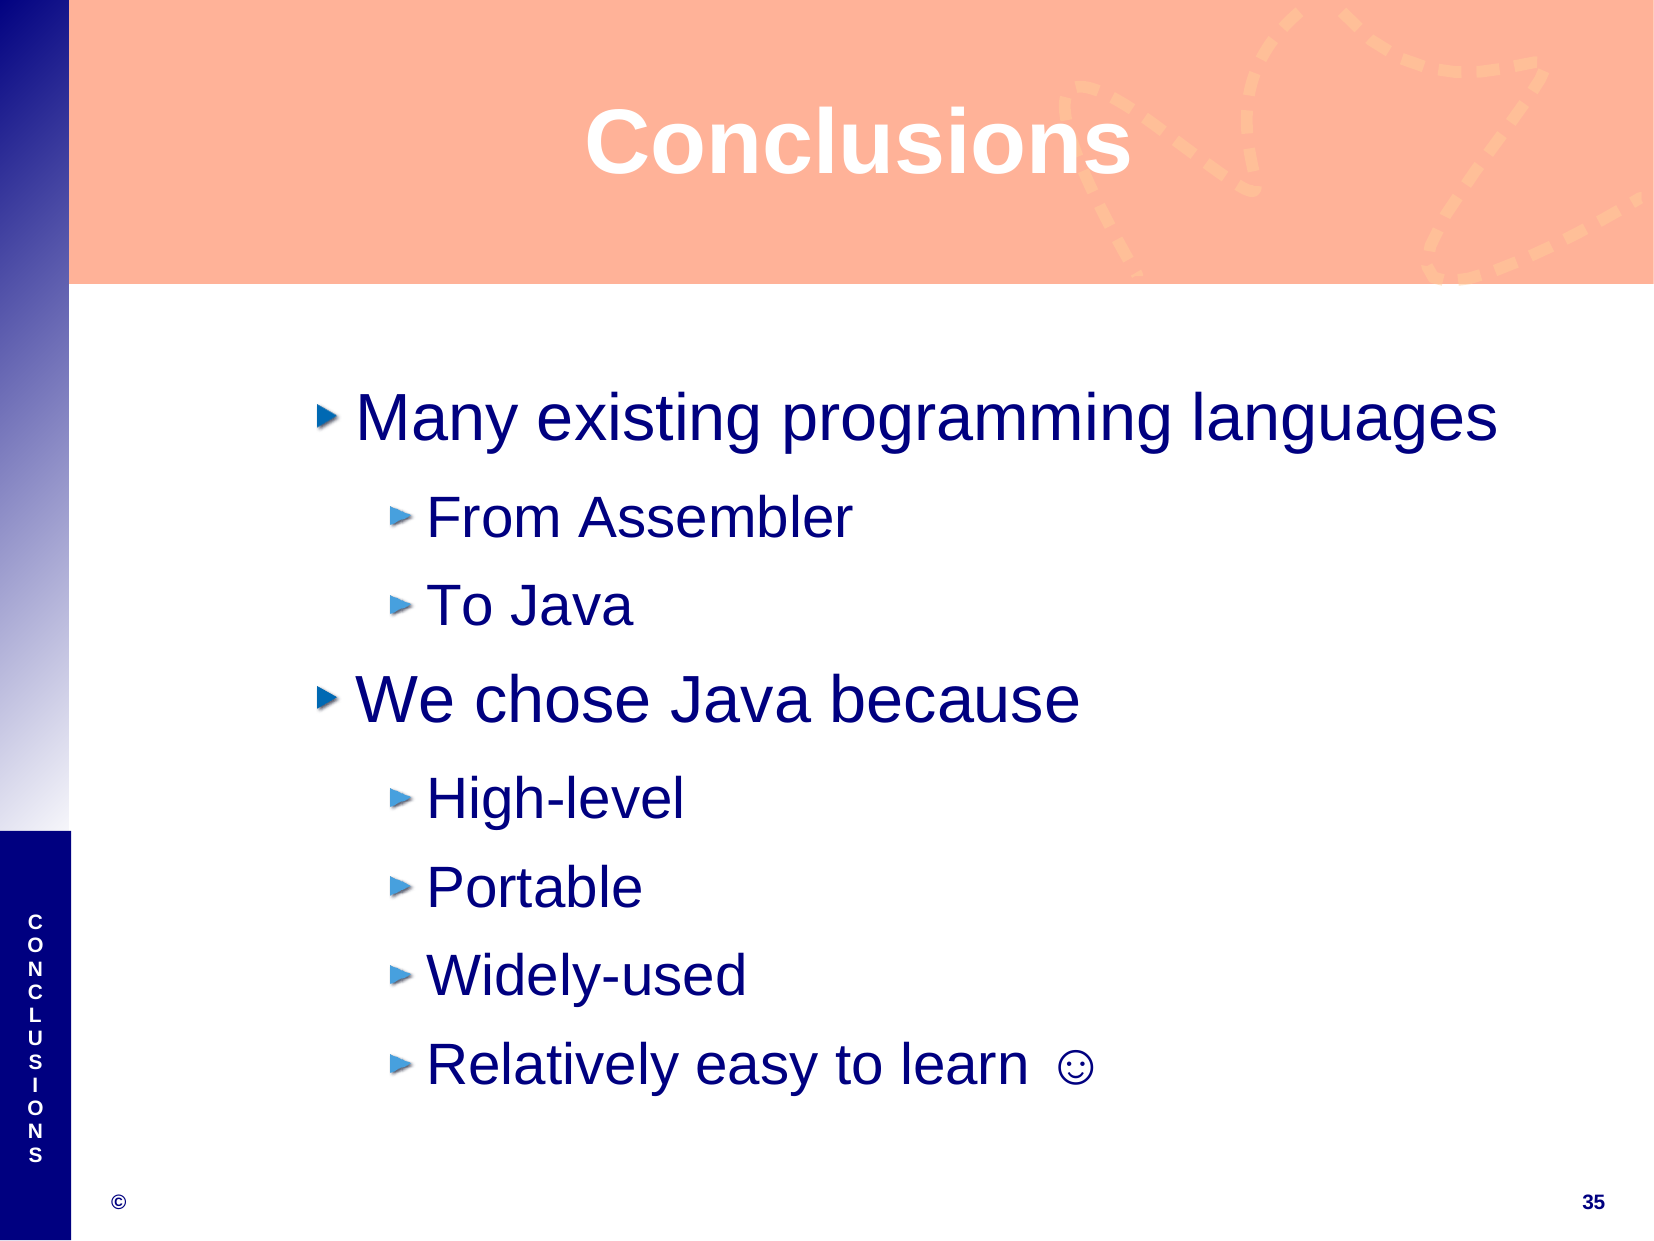

# Conclusions
Many existing programming languages
From Assembler
To Java
We chose Java because
High-level
Portable
Widely-used
Relatively easy to learn ☺
C
O
N
C
L
U
S
I
O
N
S